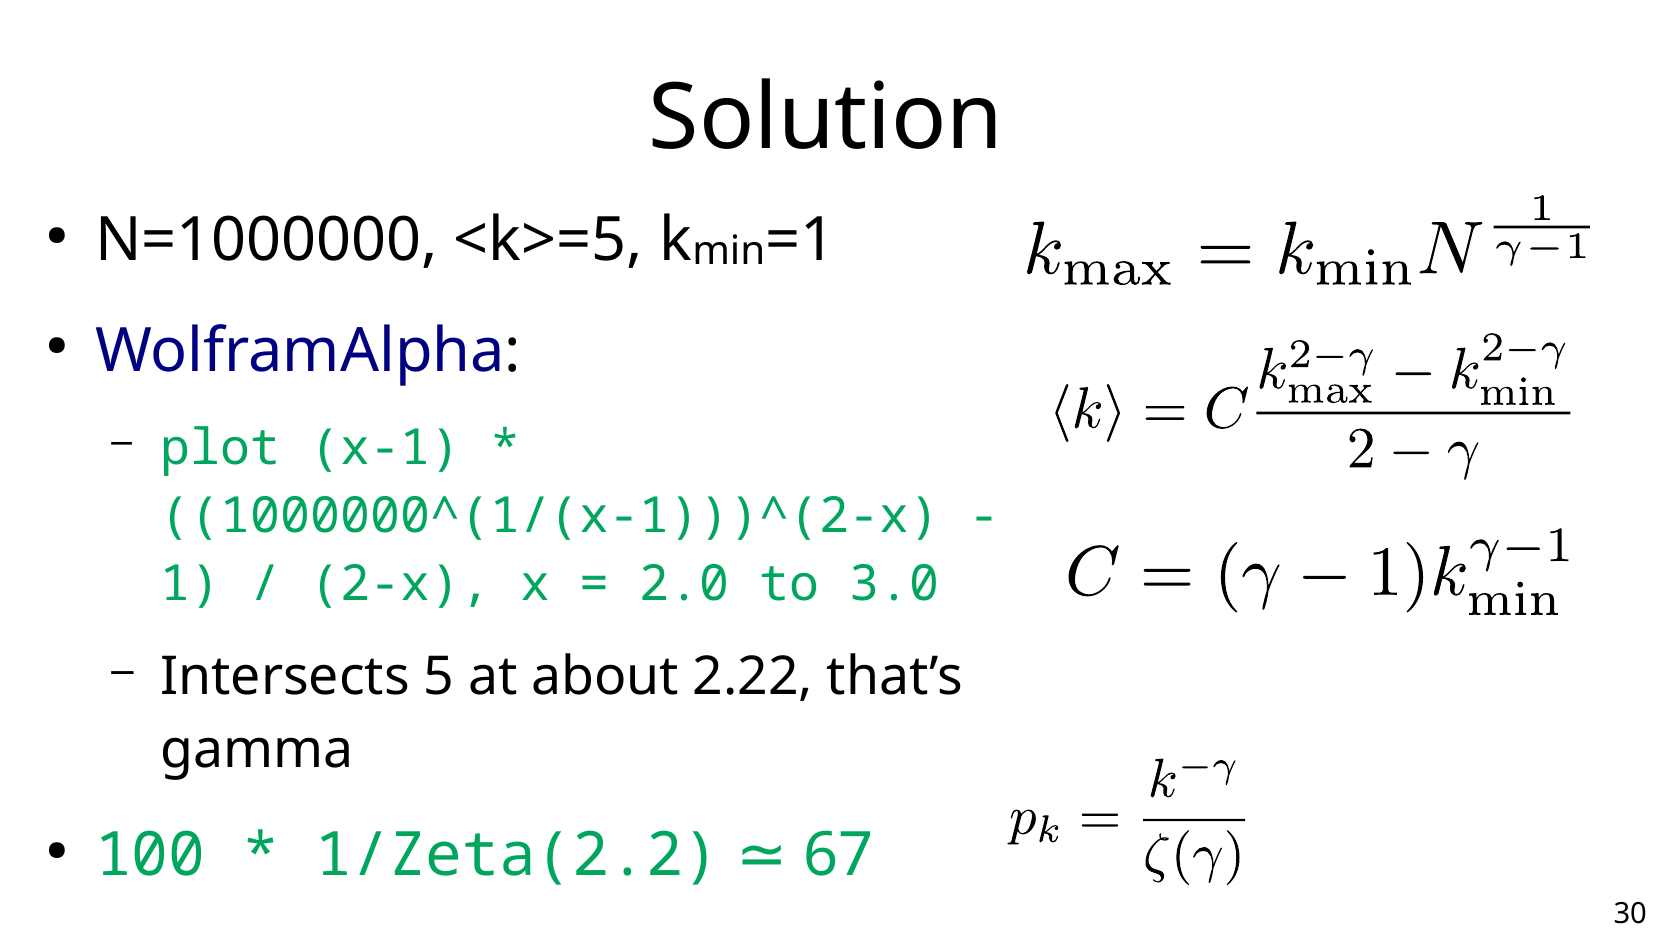

# Solution
N=1000000, <k>=5, kmin=1
WolframAlpha:
plot (x-1) * ((1000000^(1/(x-1)))^(2-x) - 1) / (2-x), x = 2.0 to 3.0
Intersects 5 at about 2.22, that’s gamma
100 * 1/Zeta(2.2) ≃ 67
30